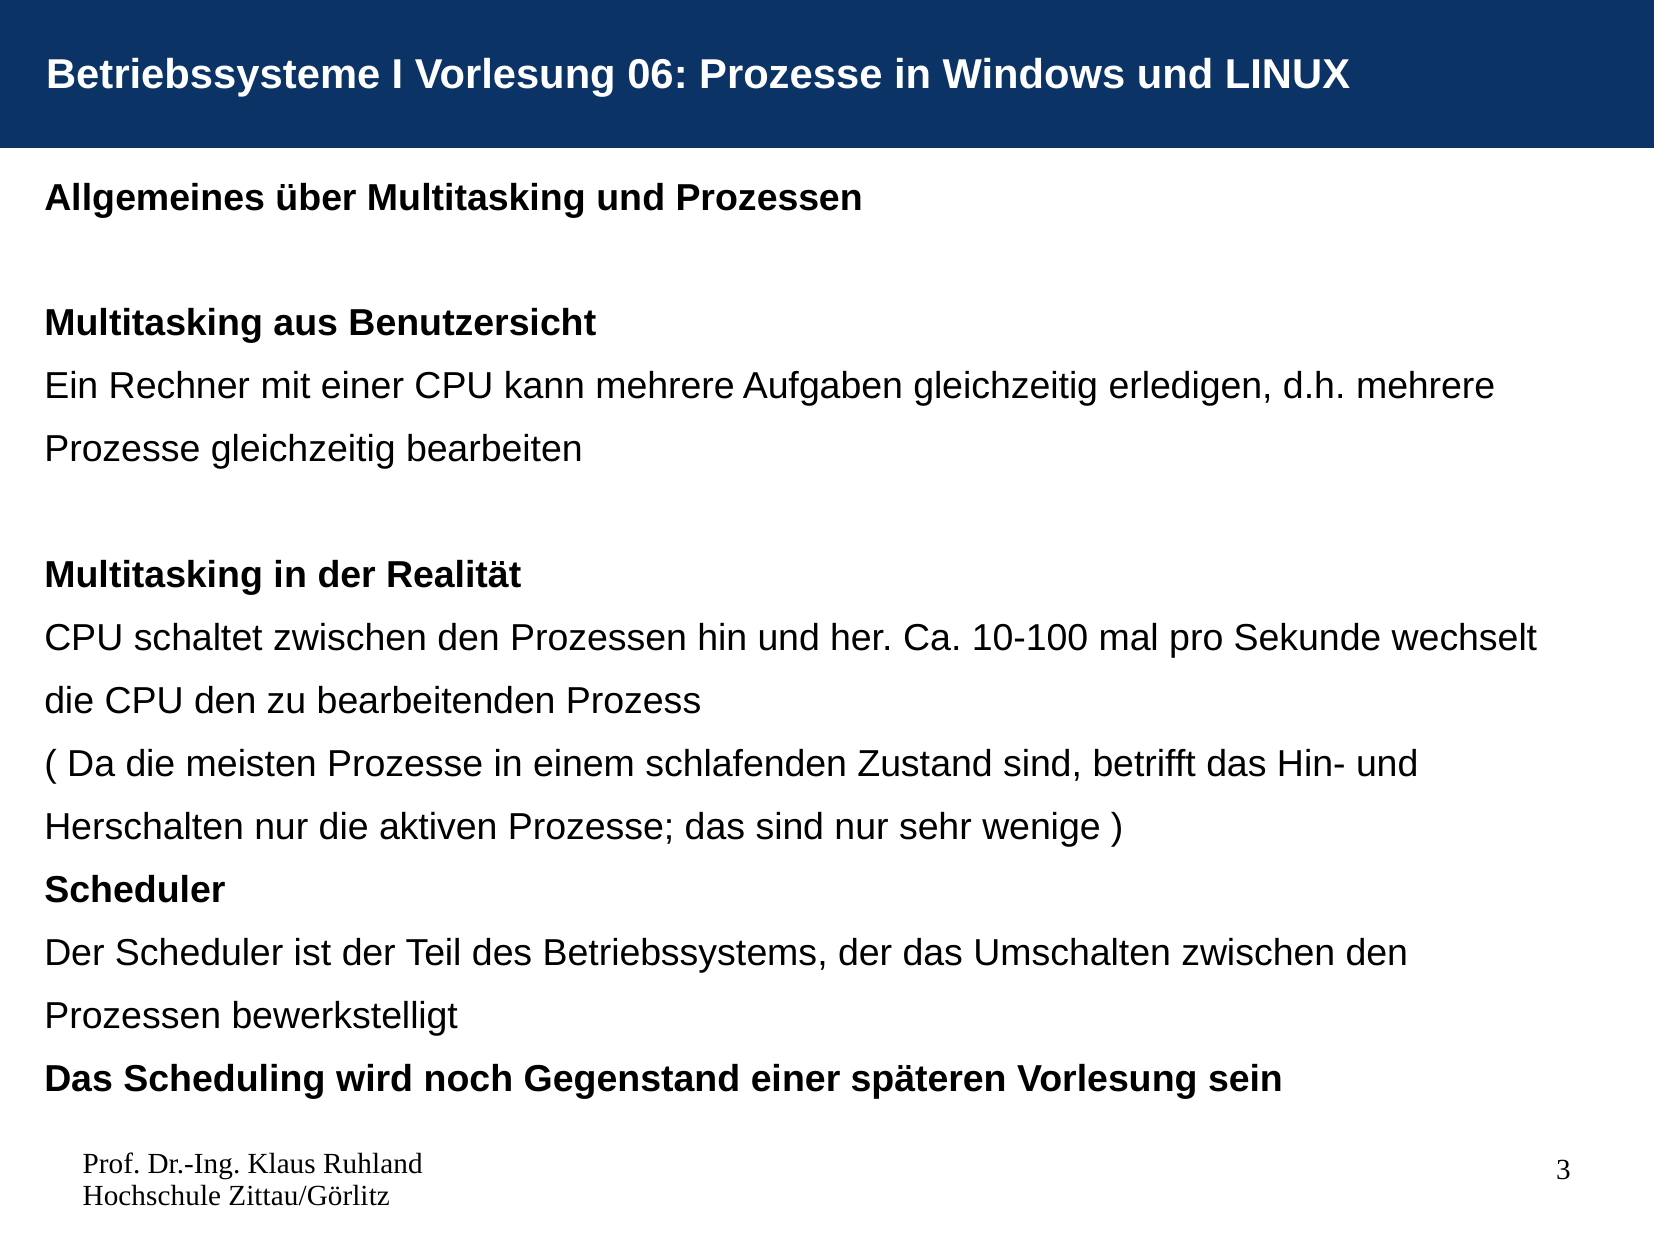

Allgemeines über Multitasking und Prozessen
Multitasking aus Benutzersicht
Ein Rechner mit einer CPU kann mehrere Aufgaben gleichzeitig erledigen, d.h. mehrere Prozesse gleichzeitig bearbeiten
Multitasking in der Realität
CPU schaltet zwischen den Prozessen hin und her. Ca. 10-100 mal pro Sekunde wechselt die CPU den zu bearbeitenden Prozess
( Da die meisten Prozesse in einem schlafenden Zustand sind, betrifft das Hin- und Herschalten nur die aktiven Prozesse; das sind nur sehr wenige )
Scheduler
Der Scheduler ist der Teil des Betriebssystems, der das Umschalten zwischen den Prozessen bewerkstelligt
Das Scheduling wird noch Gegenstand einer späteren Vorlesung sein
3